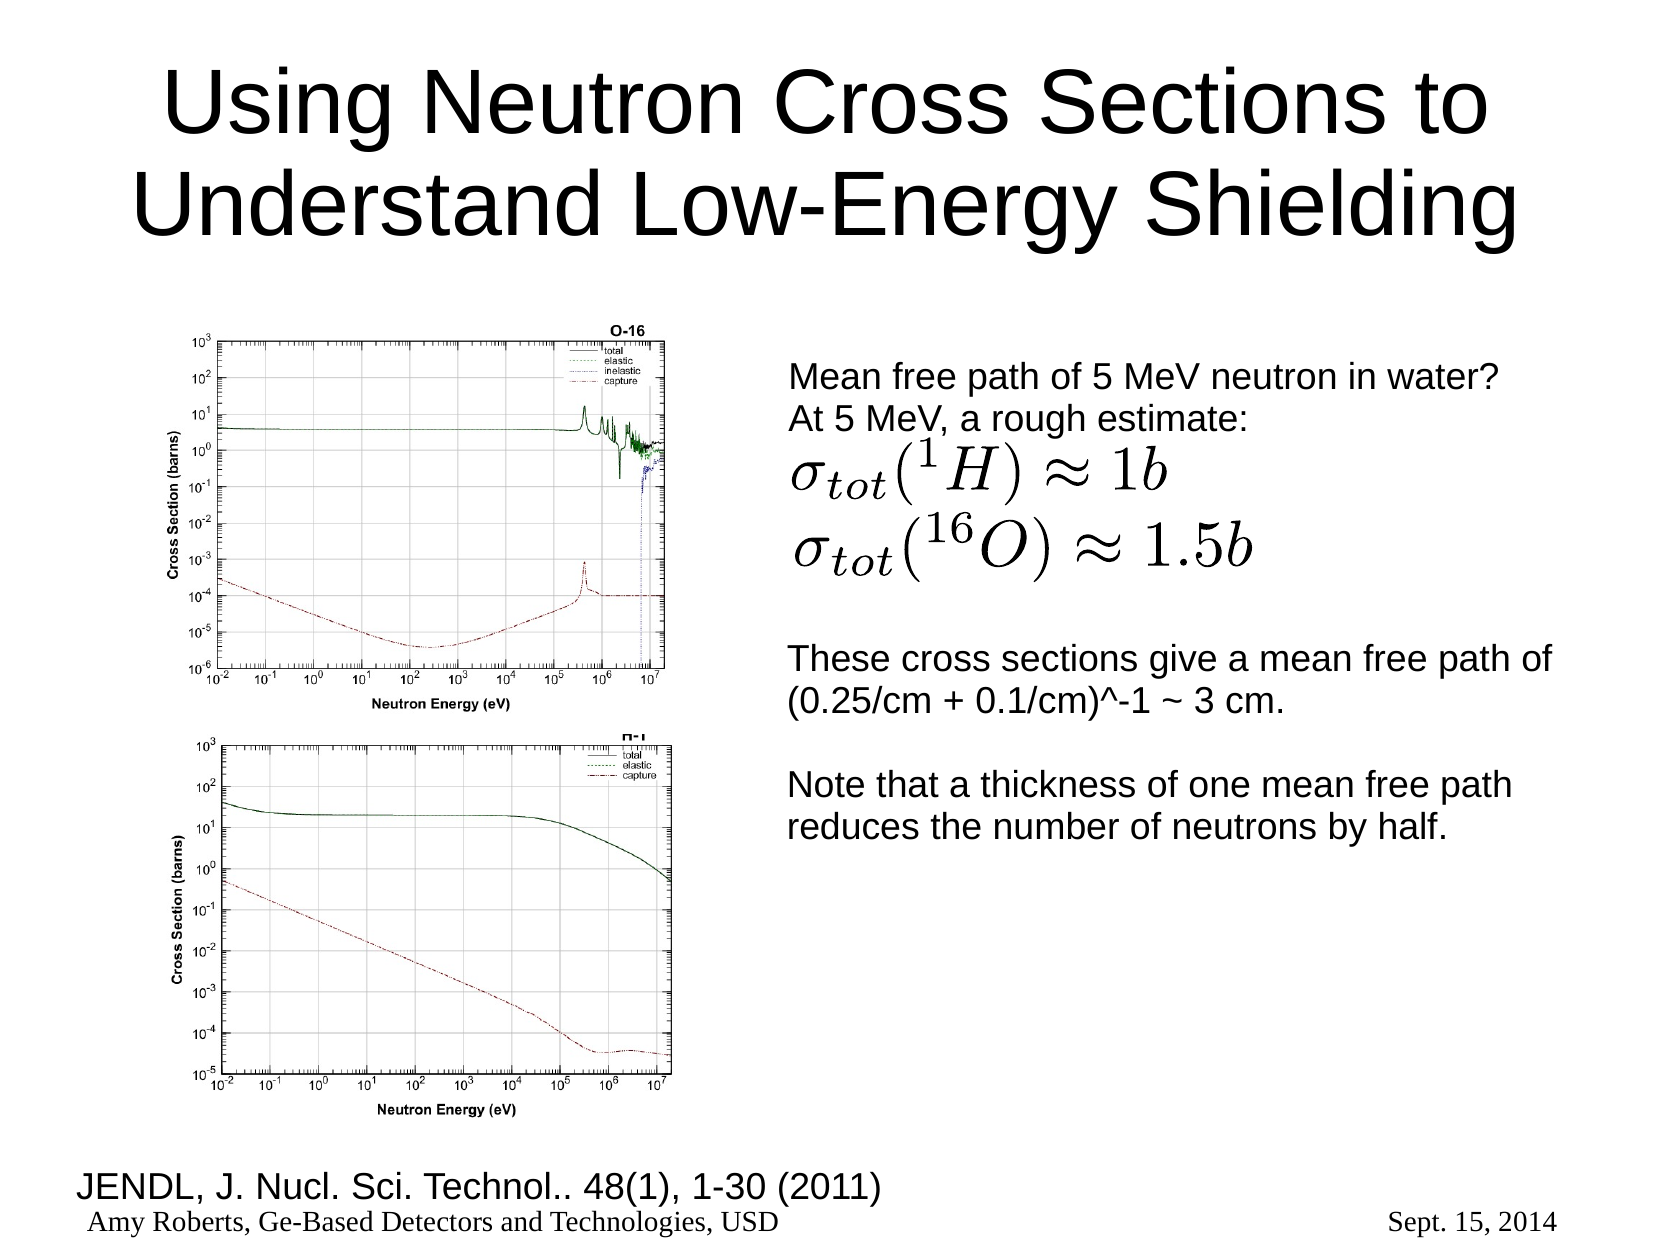

# Using Neutron Cross Sections to Understand Low-Energy Shielding
Mean free path of 5 MeV neutron in water?
At 5 MeV, a rough estimate:
These cross sections give a mean free path of (0.25/cm + 0.1/cm)^-1 ~ 3 cm.
Note that a thickness of one mean free path reduces the number of neutrons by half.
JENDL, J. Nucl. Sci. Technol.. 48(1), 1-30 (2011)